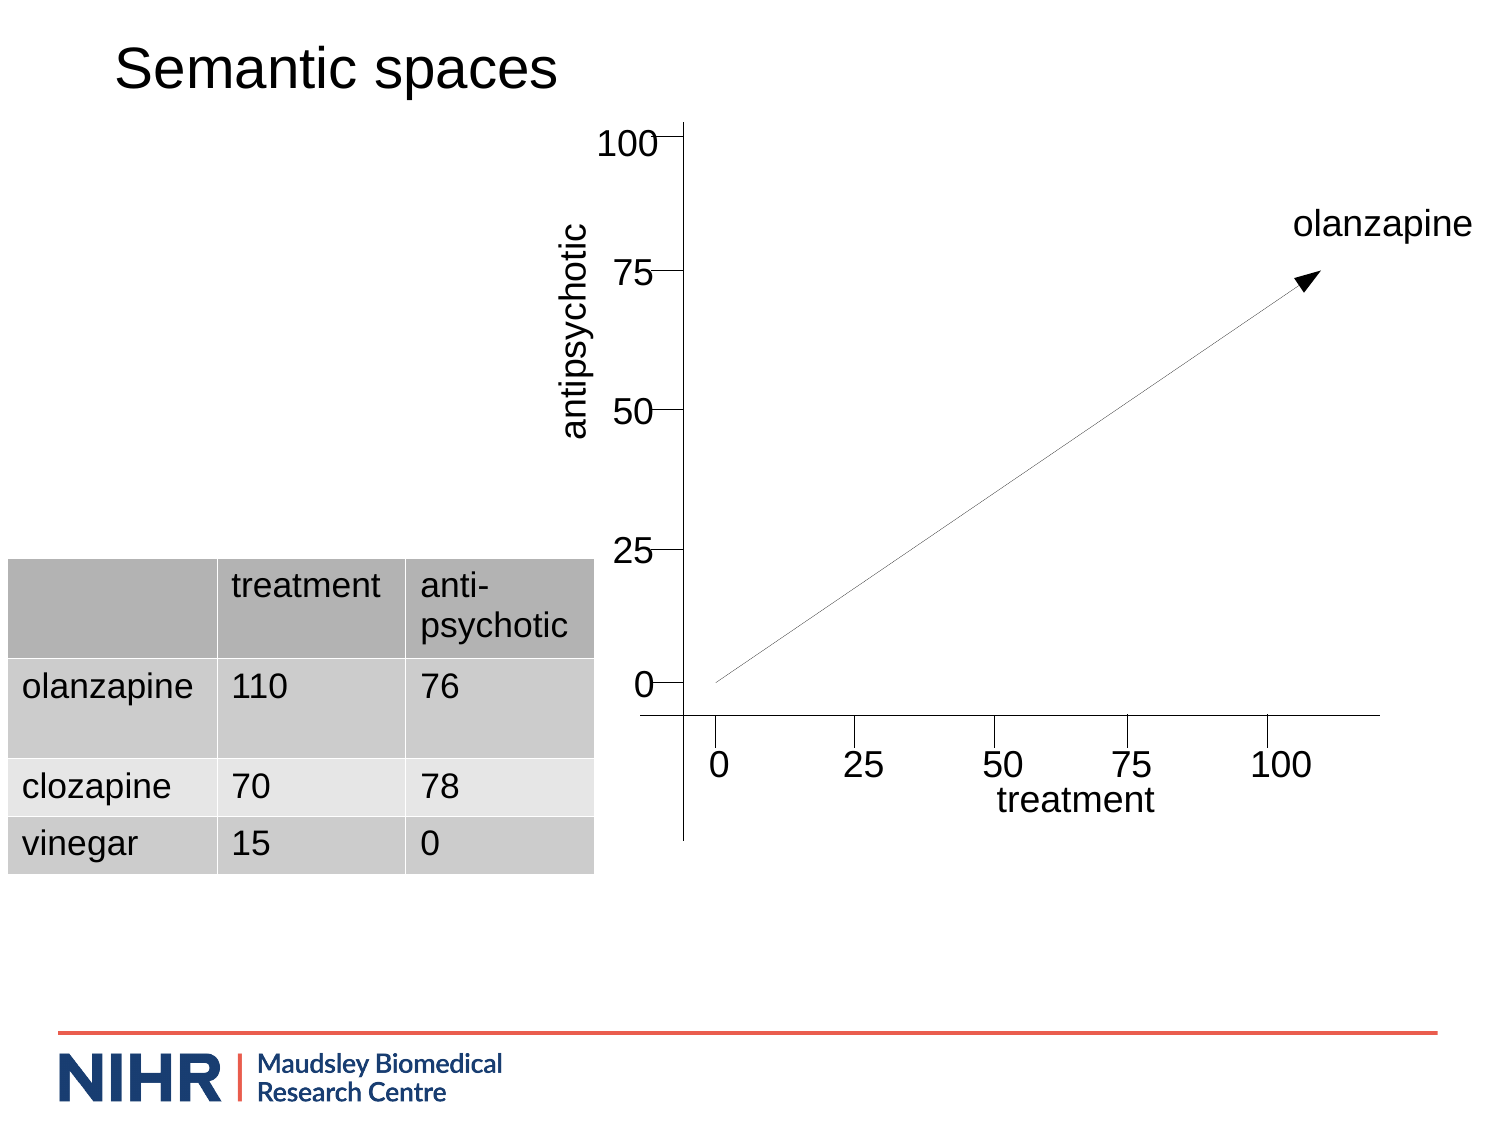

Semantic spaces
100
olanzapine
75
antipsychotic
50
25
# Relatedness
| | treatment | anti- psychotic |
| --- | --- | --- |
| olanzapine | 110 | 76 |
| clozapine | 70 | 78 |
| vinegar | 15 | 0 |
0
0
25
50
75
100
treatment